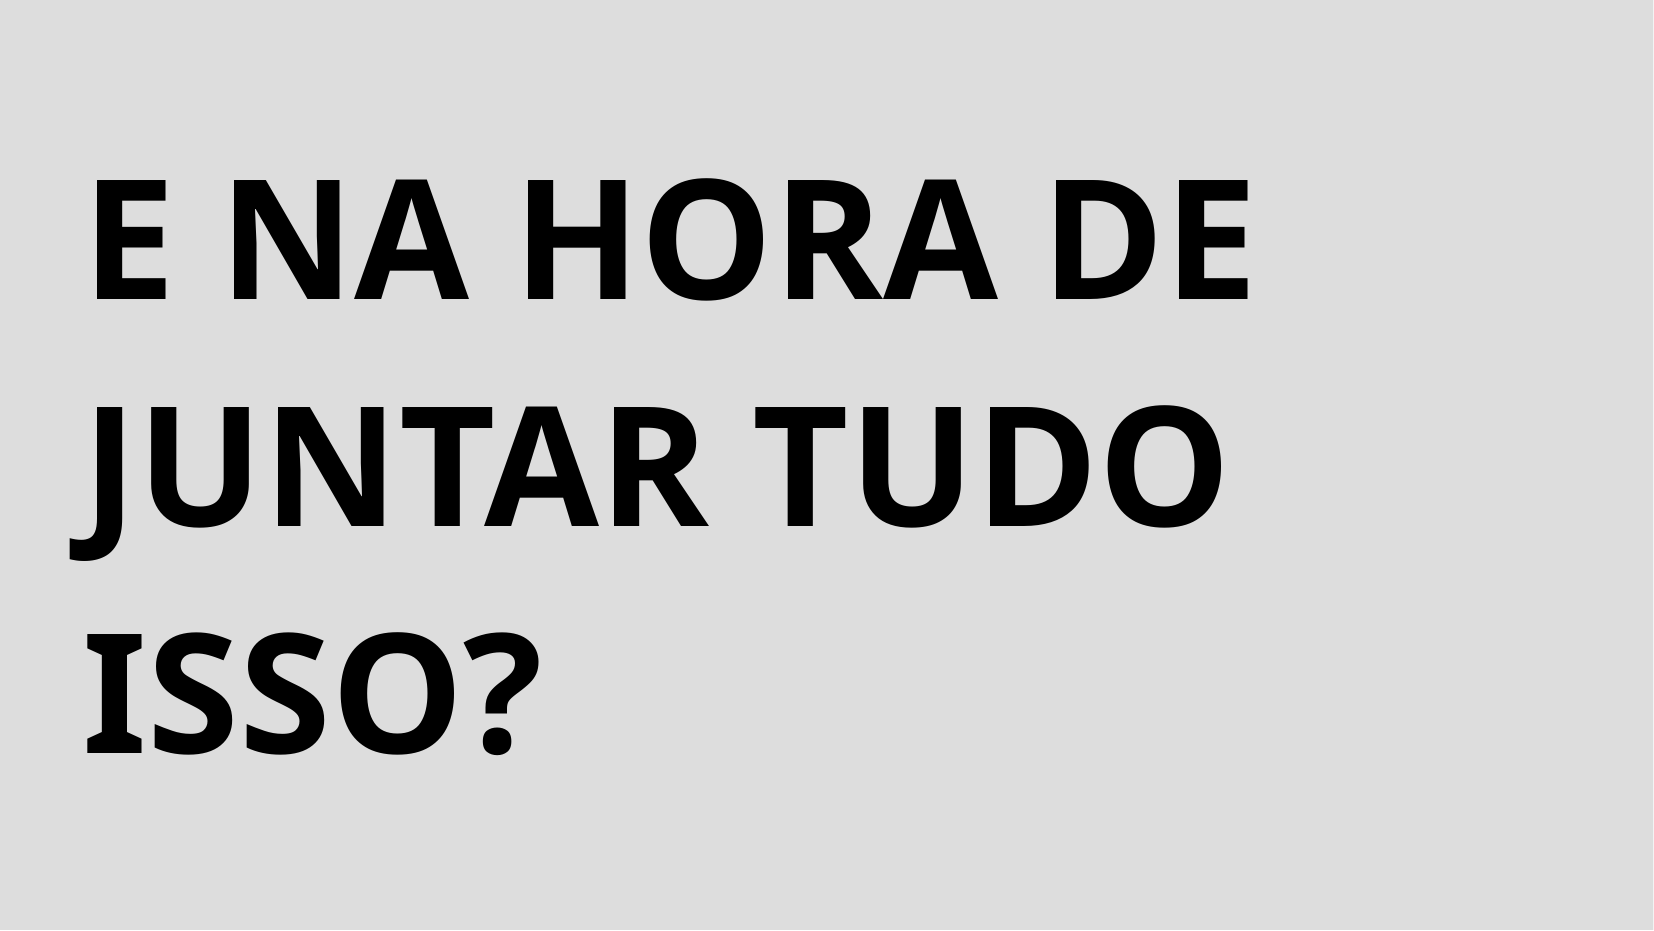

# E NA HORA DE JUNTAR TUDO ISSO?